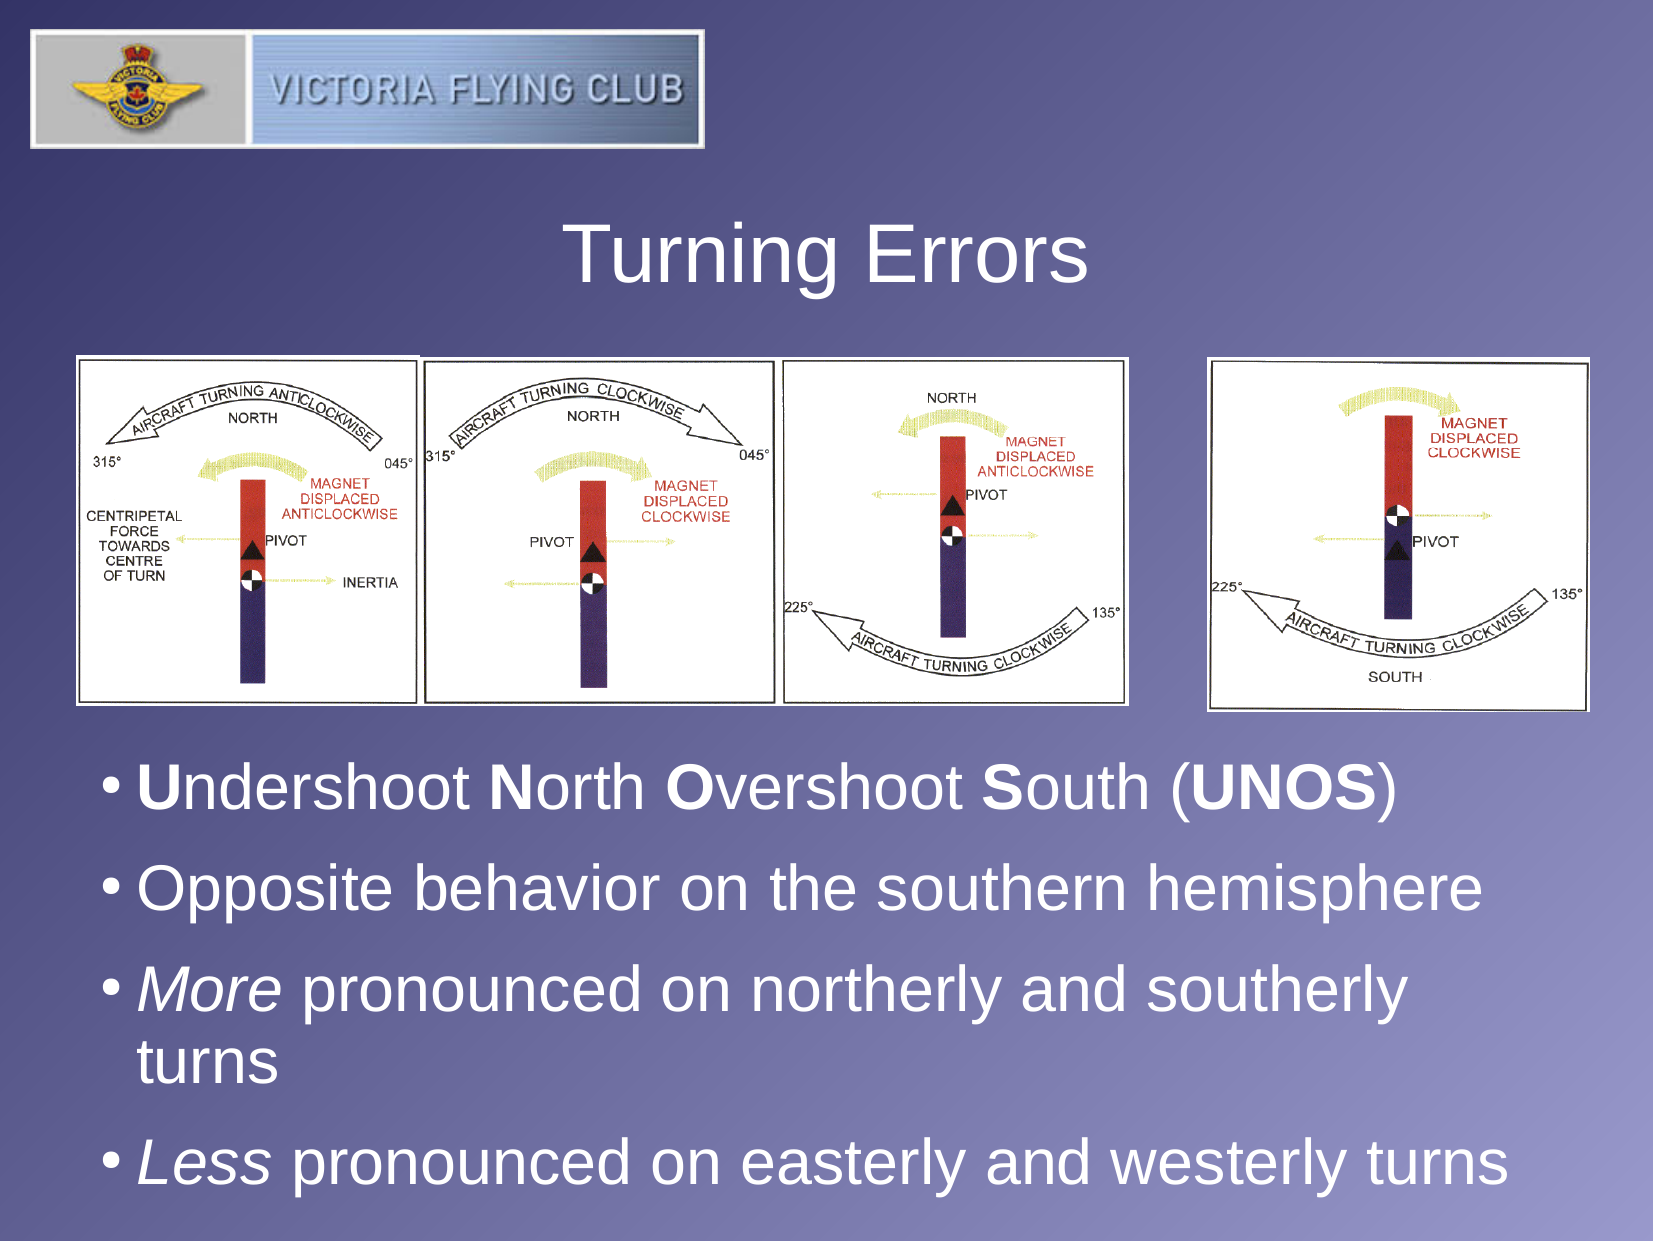

# Turning Errors
Undershoot North Overshoot South (UNOS)
Opposite behavior on the southern hemisphere
More pronounced on northerly and southerly turns
Less pronounced on easterly and westerly turns